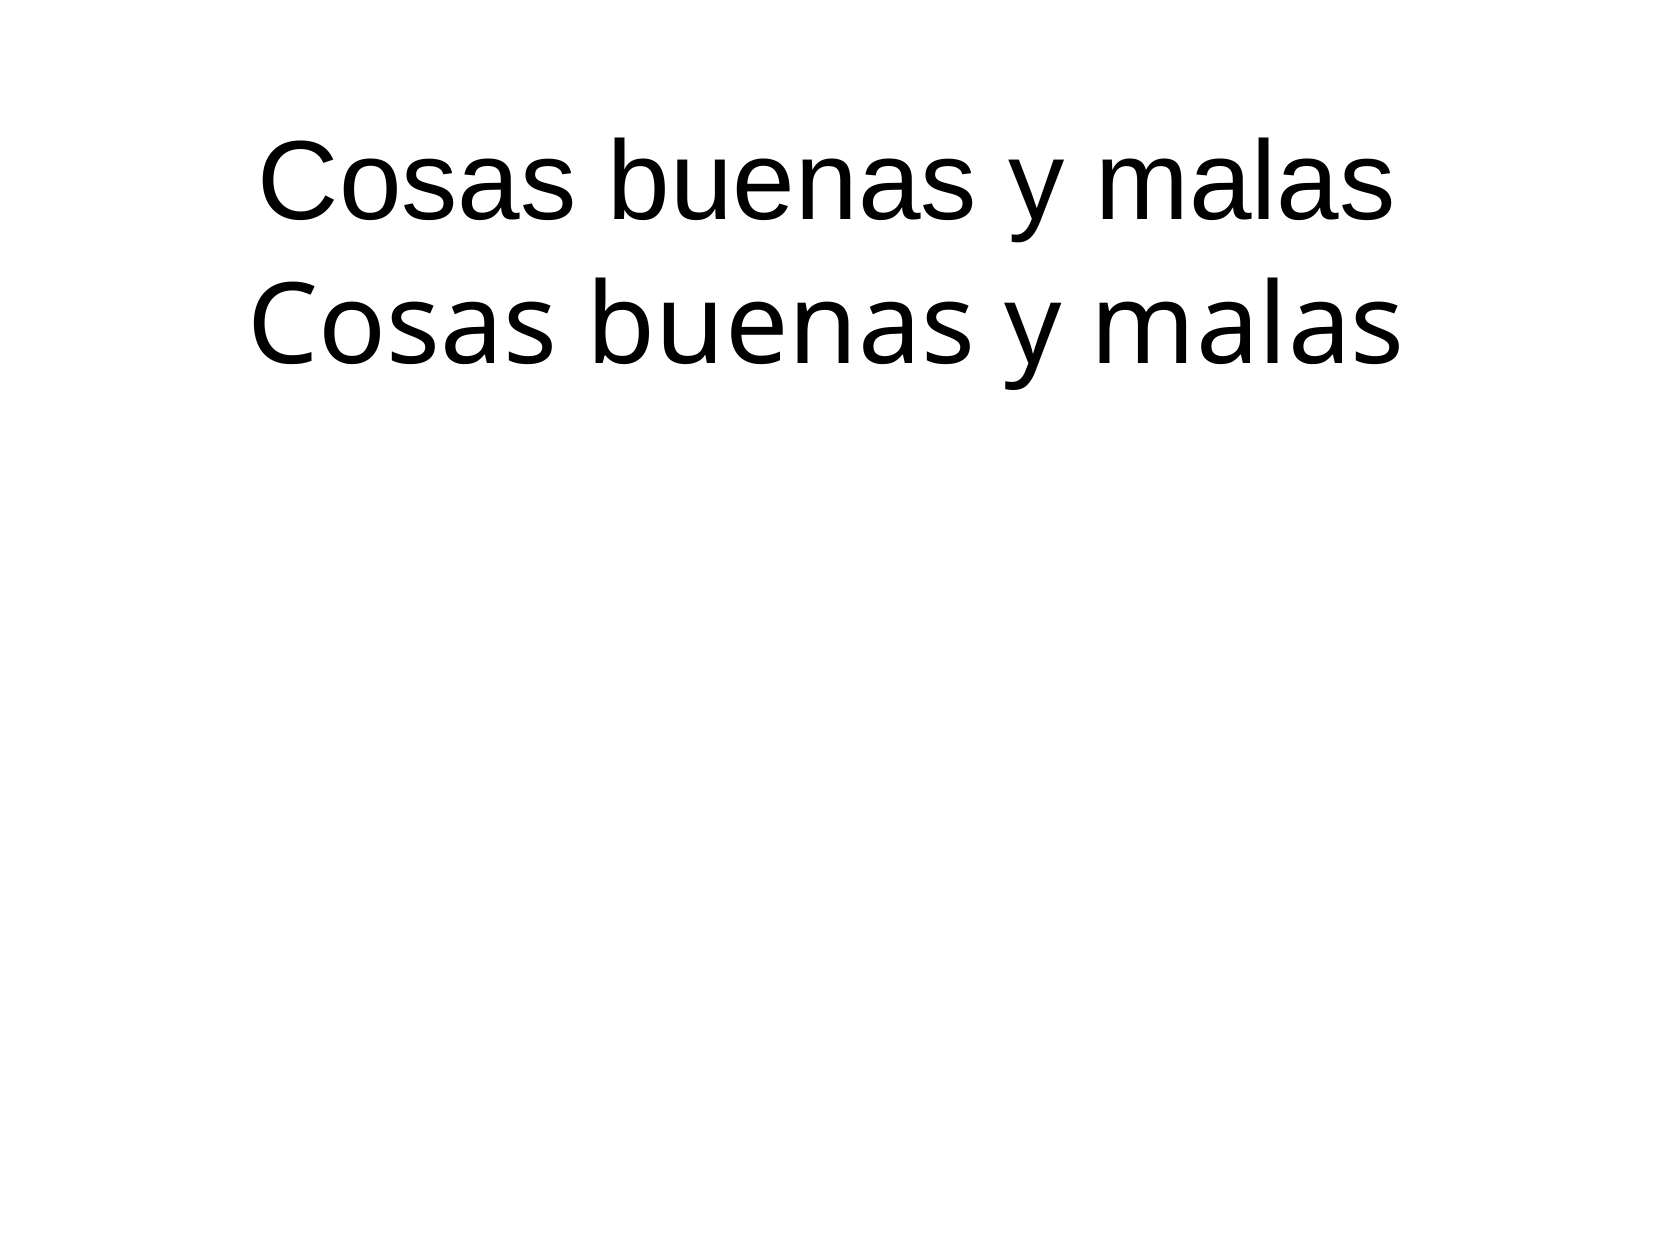

Cosas buenas y malas
Cosas buenas y malas